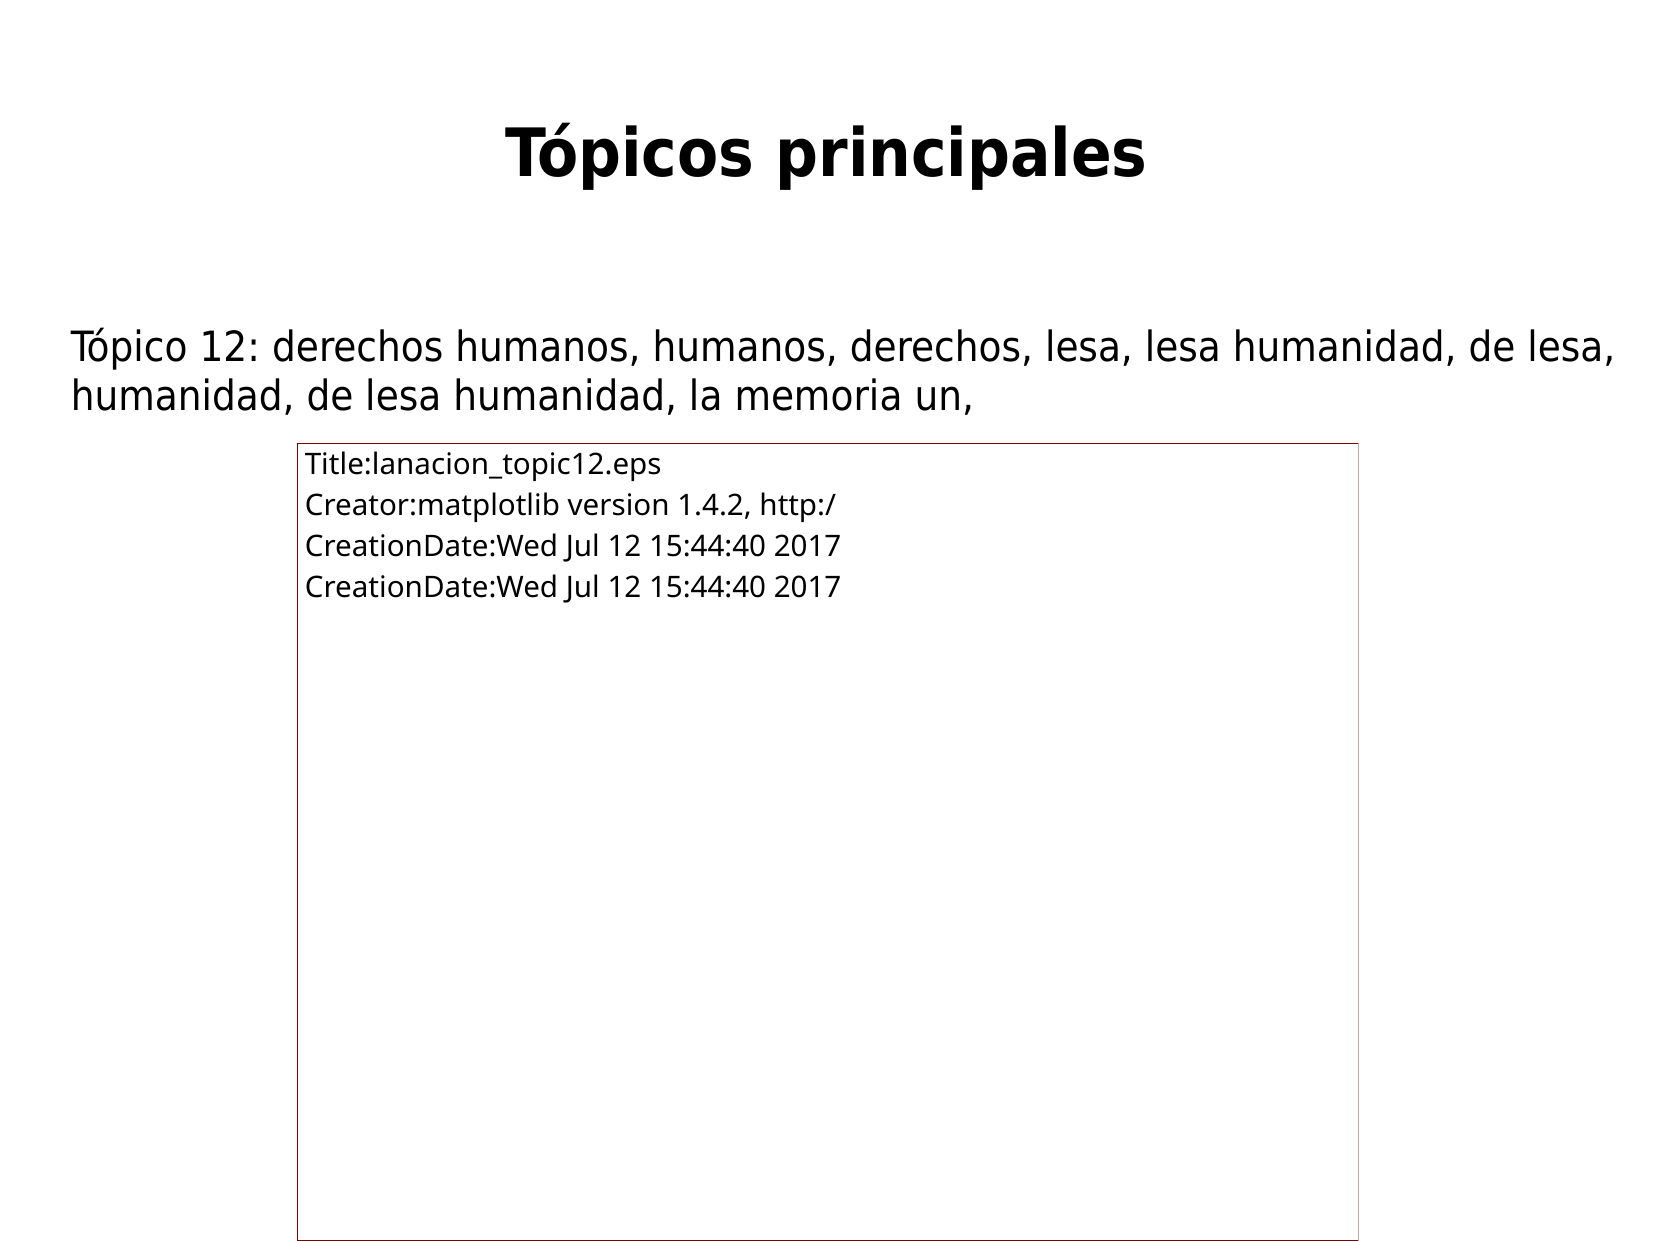

# Tópicos principales
Tópico 12: derechos humanos, humanos, derechos, lesa, lesa humanidad, de lesa, humanidad, de lesa humanidad, la memoria un,